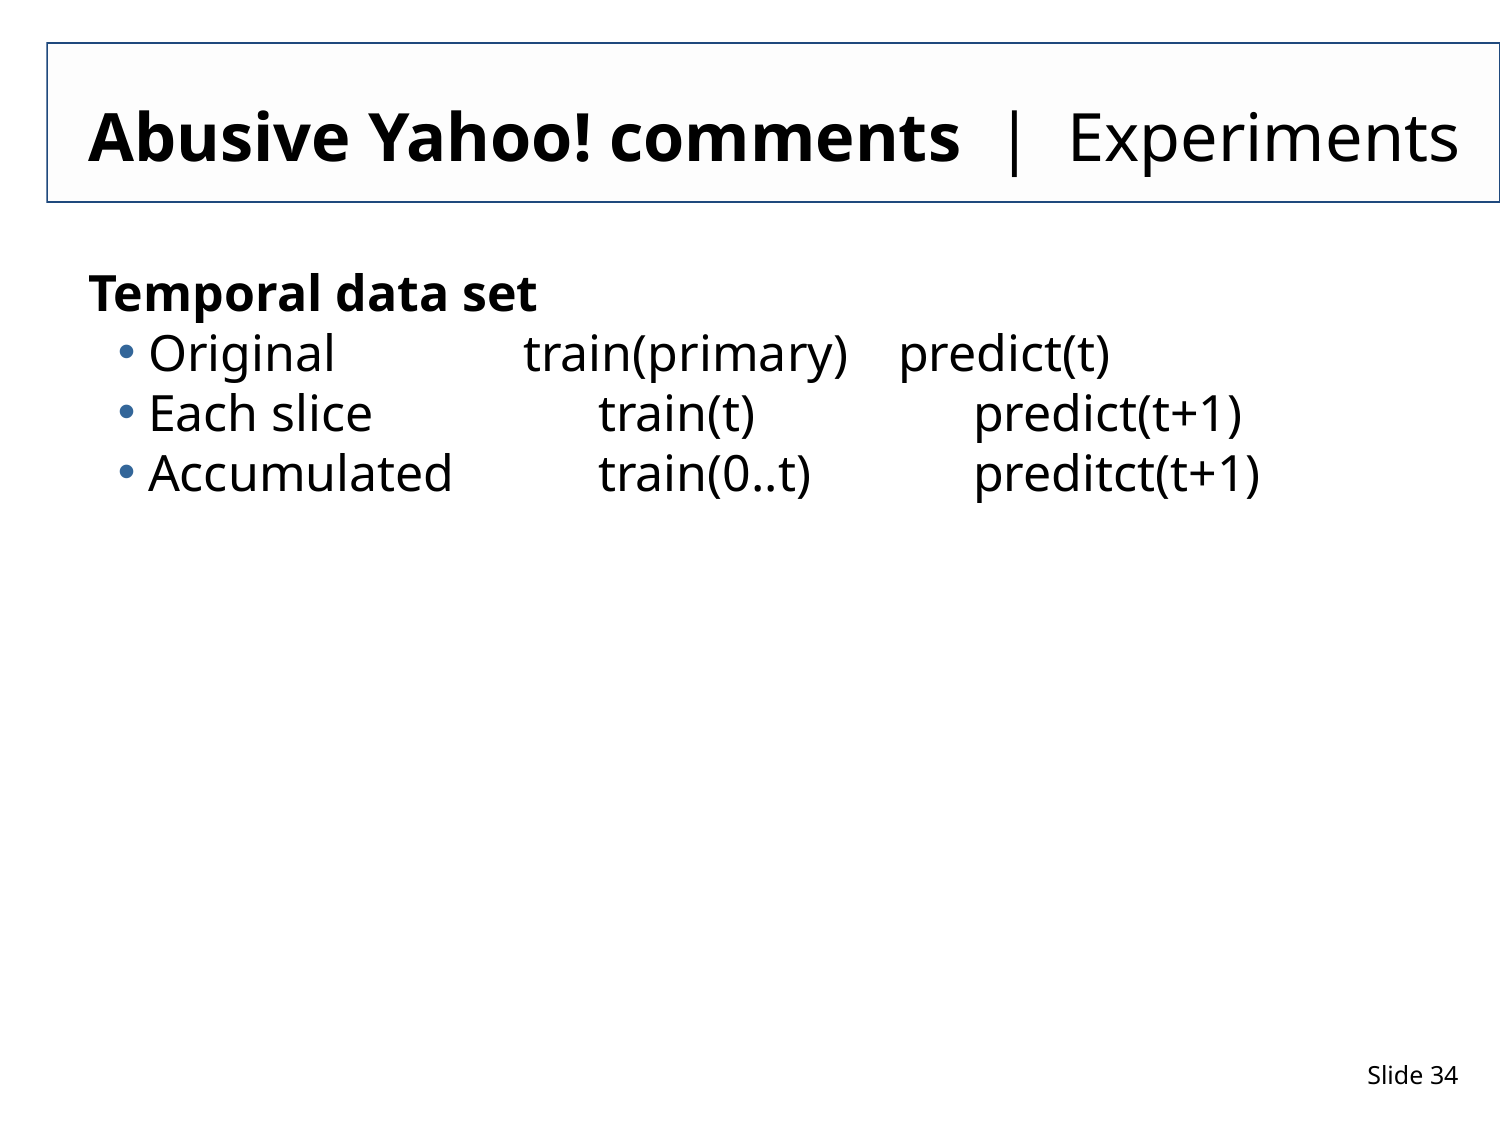

Abusive Yahoo! comments | Experiments
Temporal data set
Original			train(primary)	predict(t)
Each slice			train(t)			predict(t+1)
Accumulated		train(0..t)			preditct(t+1)